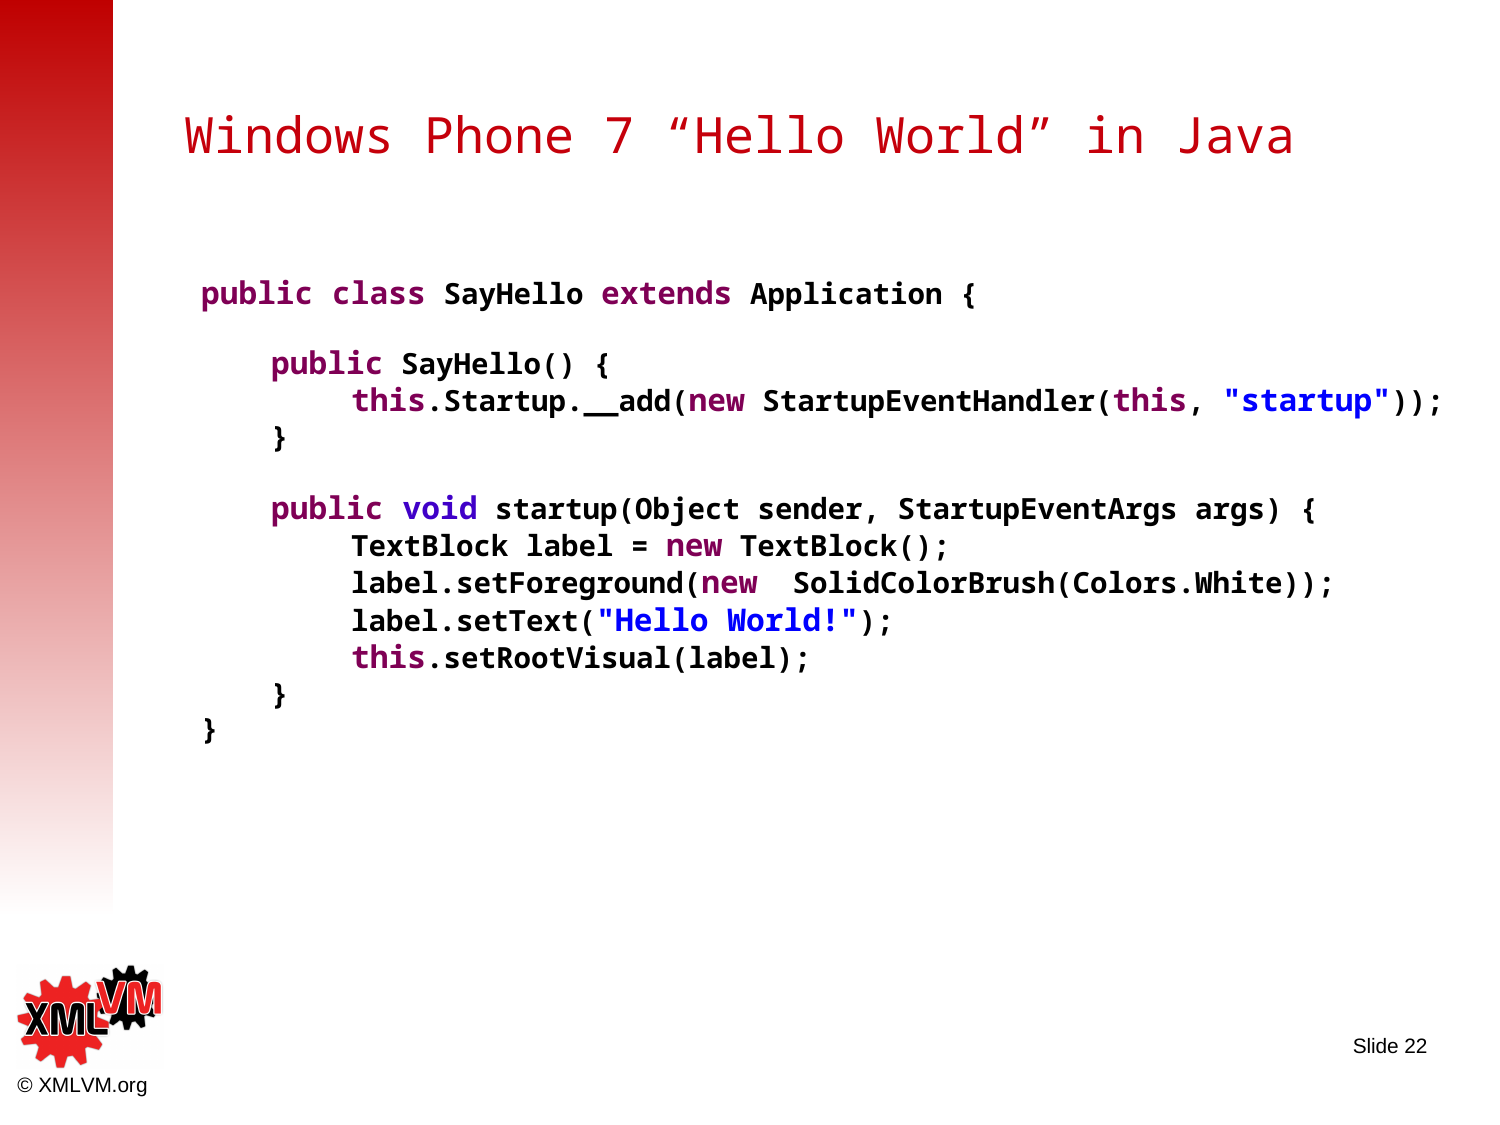

# Windows Phone 7 “Hello World” in Java
public class SayHello extends Application {
 public SayHello() {
	this.Startup.__add(new StartupEventHandler(this, "startup"));
 }
 public void startup(Object sender, StartupEventArgs args) {
	TextBlock label = new TextBlock();
	label.setForeground(new SolidColorBrush(Colors.White));
	label.setText("Hello World!");
	this.setRootVisual(label);
 }
}